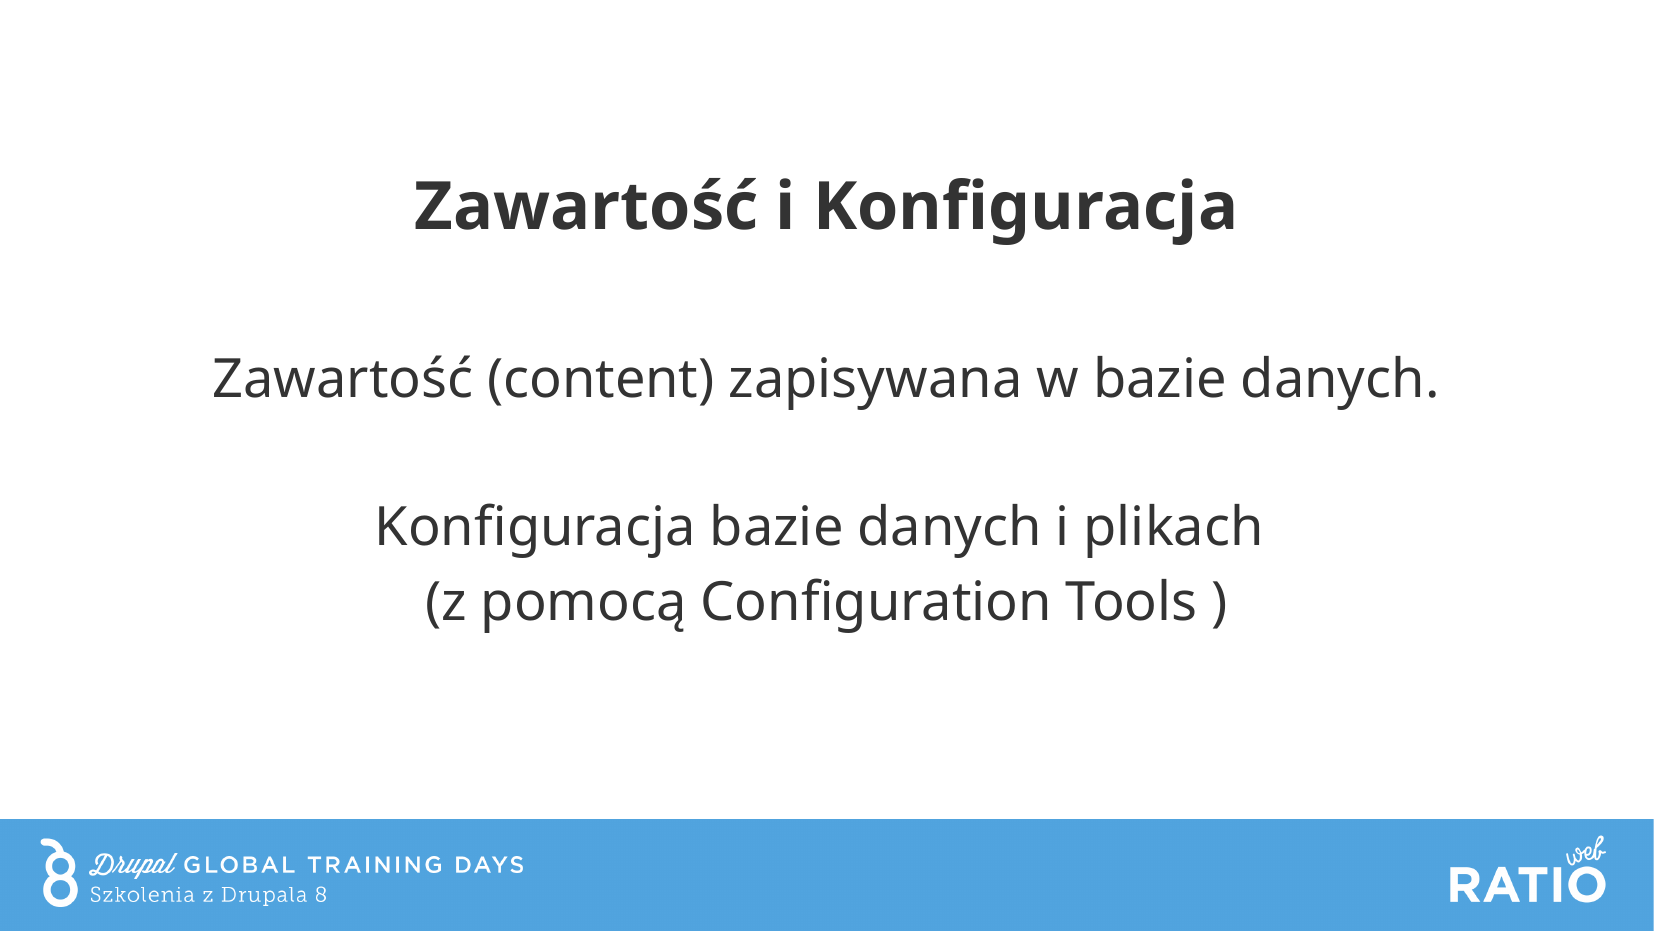

# Zawartość i Konfiguracja
Zawartość (content) zapisywana w bazie danych.
Konfiguracja bazie danych i plikach
(z pomocą Configuration Tools )